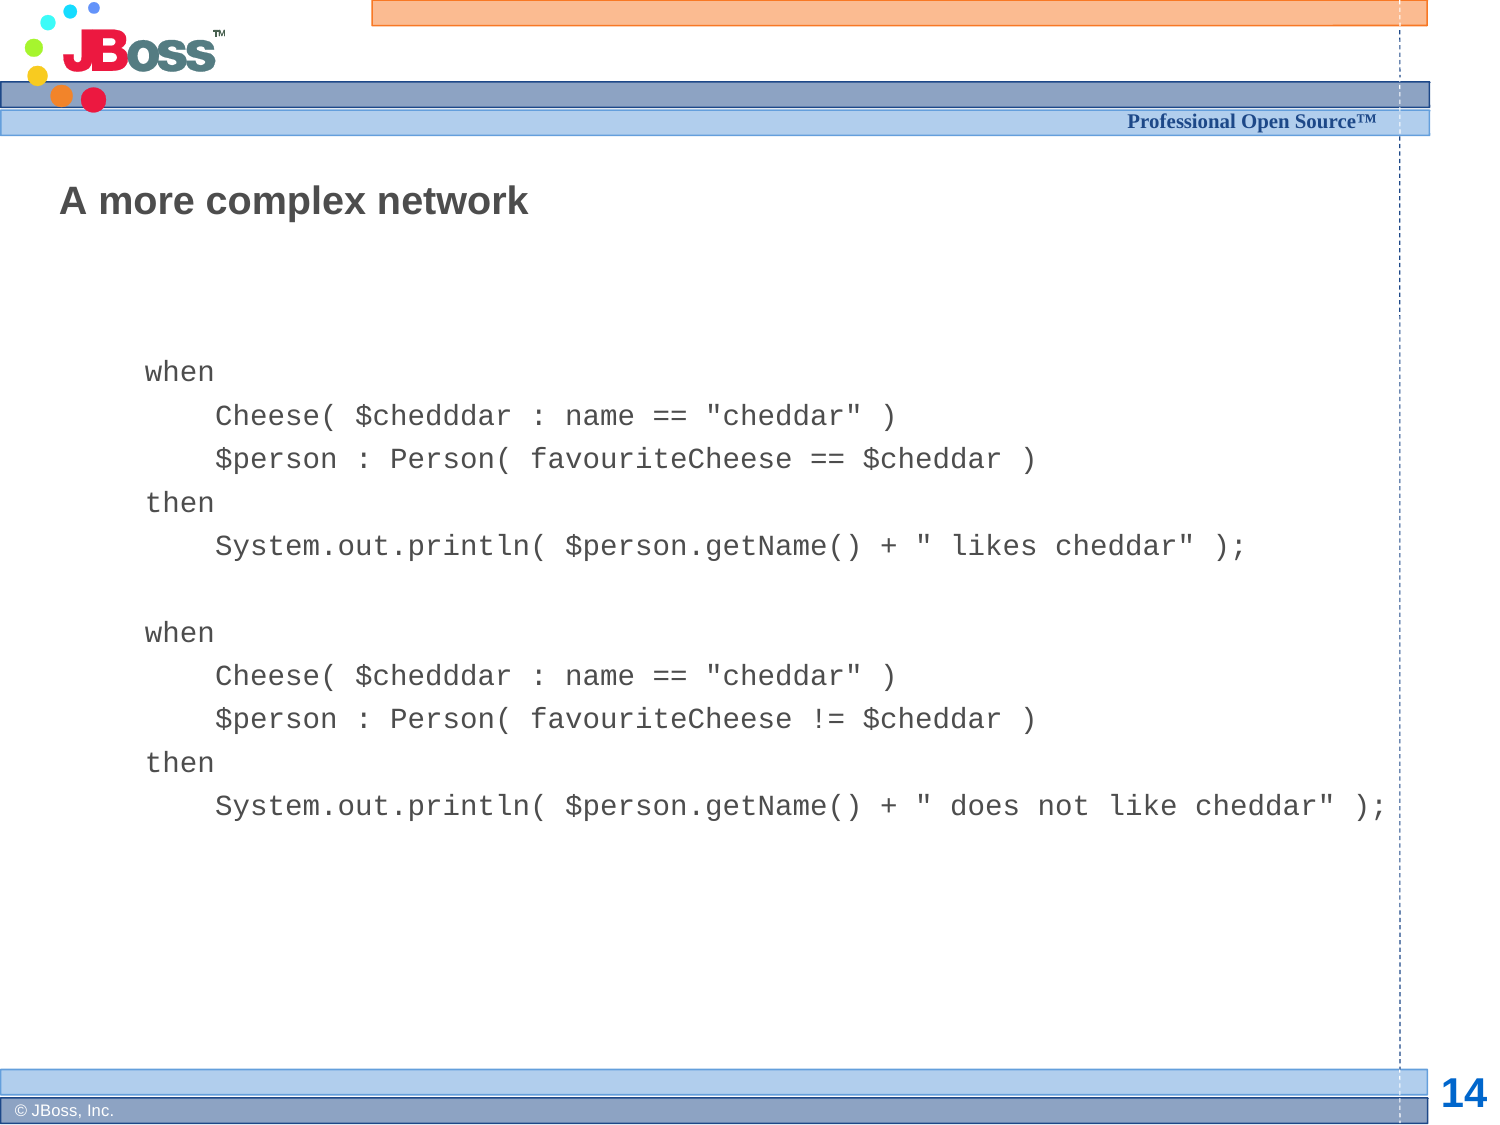

# A more complex network
 when
 Cheese( $chedddar : name == "cheddar" )
 $person : Person( favouriteCheese == $cheddar )
 then
 System.out.println( $person.getName() + " likes cheddar" );
 when
 Cheese( $chedddar : name == "cheddar" )
 $person : Person( favouriteCheese != $cheddar )
 then
 System.out.println( $person.getName() + " does not like cheddar" );